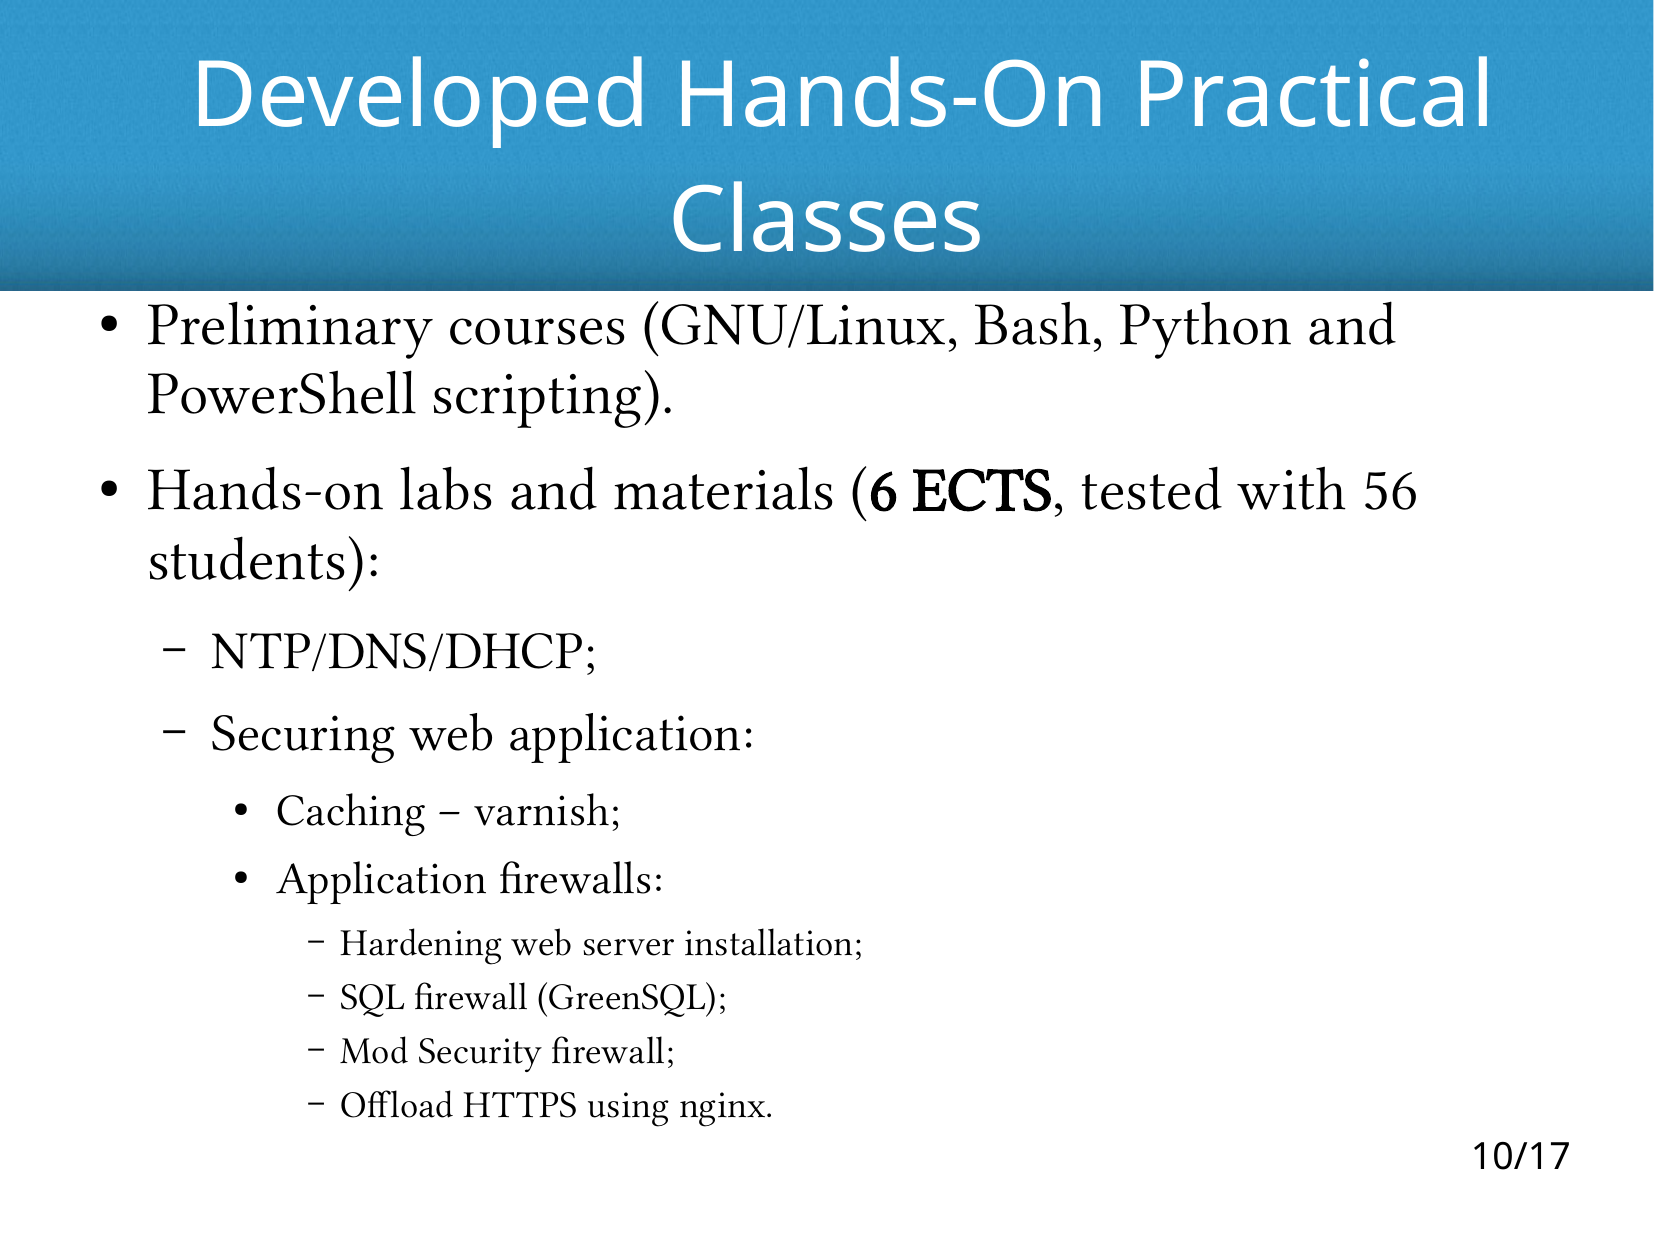

# Developed Hands-On Practical Classes
Preliminary courses (GNU/Linux, Bash, Python and PowerShell scripting).
Hands-on labs and materials (6 ECTS, tested with 56 students):
NTP/DNS/DHCP;
Securing web application:
Caching – varnish;
Application firewalls:
Hardening web server installation;
SQL firewall (GreenSQL);
Mod Security firewall;
Offload HTTPS using nginx.
10